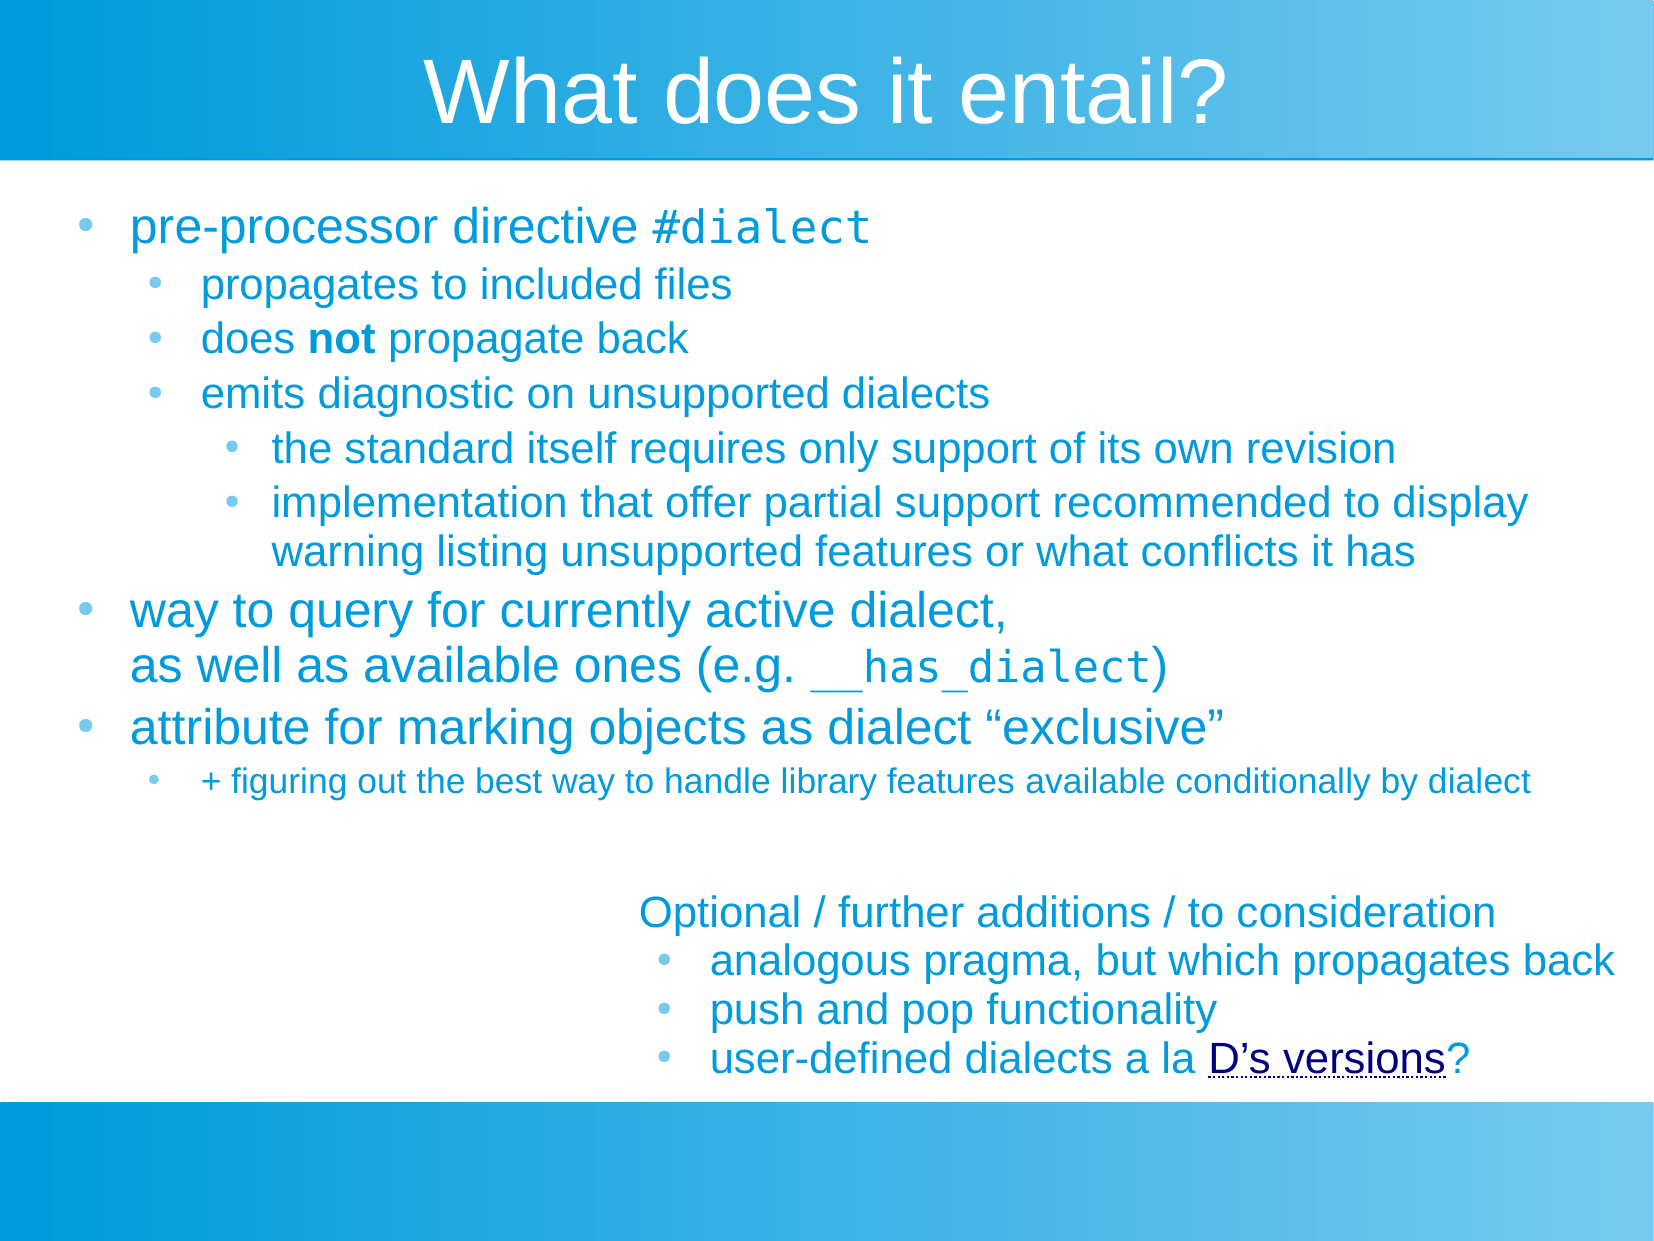

# What does it entail?
pre-processor directive #dialect
propagates to included files
does not propagate back
emits diagnostic on unsupported dialects
the standard itself requires only support of its own revision
implementation that offer partial support recommended to display warning listing unsupported features or what conflicts it has
way to query for currently active dialect,
as well as available ones (e.g. __has_dialect)
attribute for marking objects as dialect “exclusive”
+ figuring out the best way to handle library features available conditionally by dialect
Optional / further additions / to consideration
analogous pragma, but which propagates back
push and pop functionality
user-defined dialects a la D’s versions?